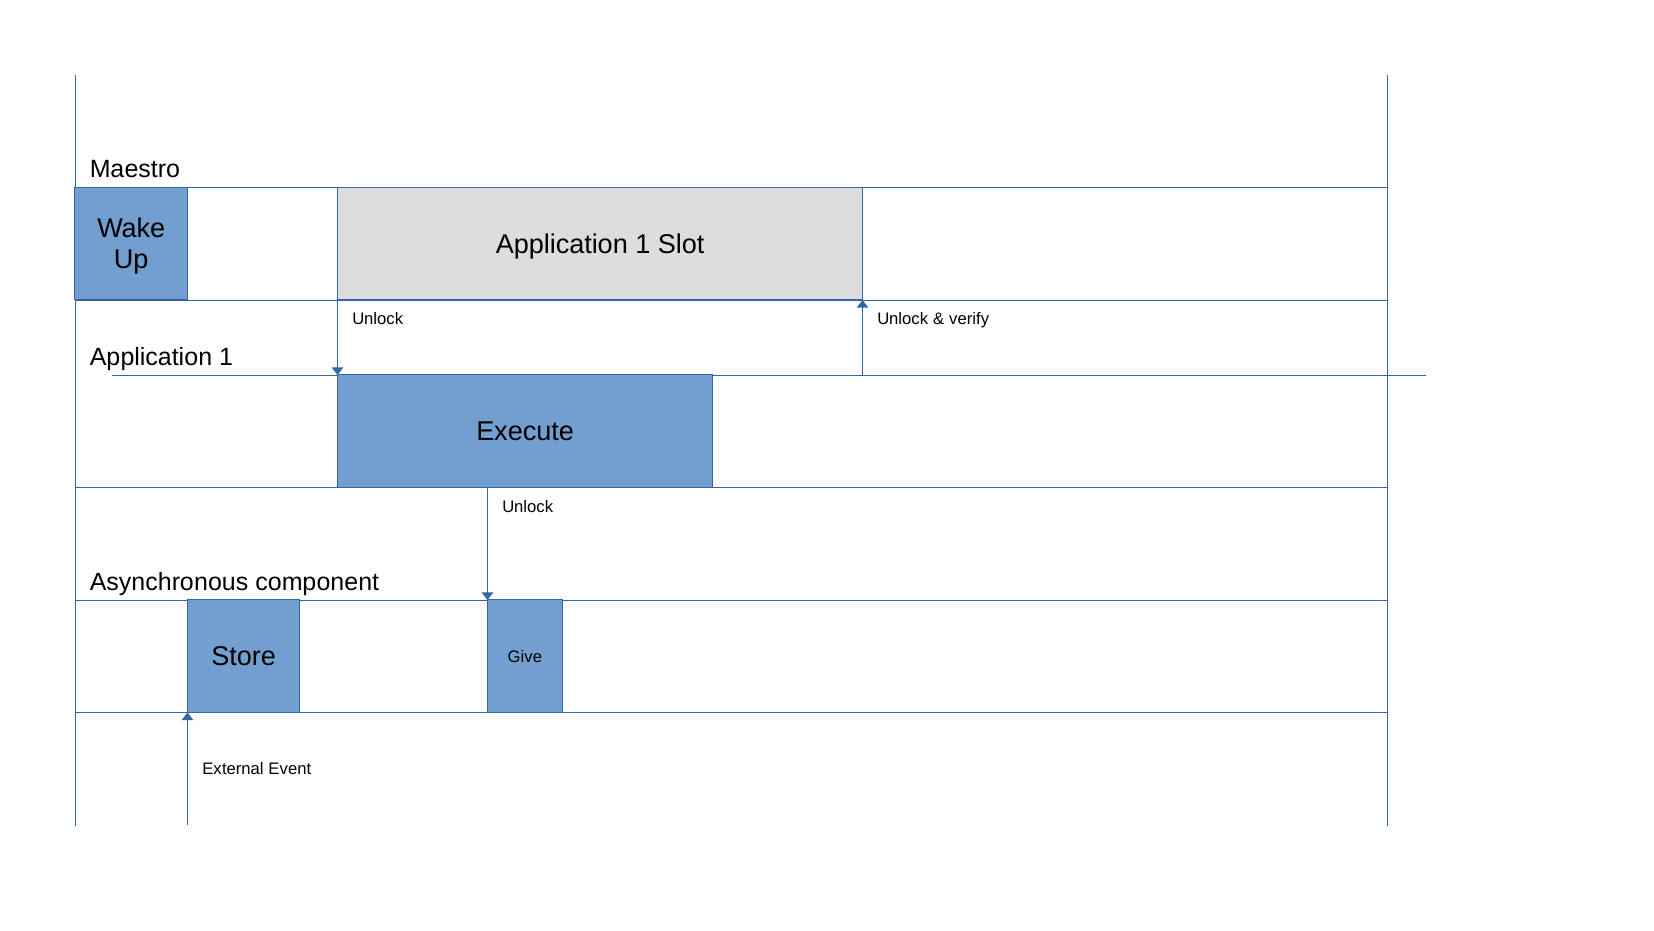

Maestro
Wake Up
Application 1 Slot
Unlock
Unlock & verify
Application 1
Execute
Unlock
Asynchronous component
Store
Give
External Event